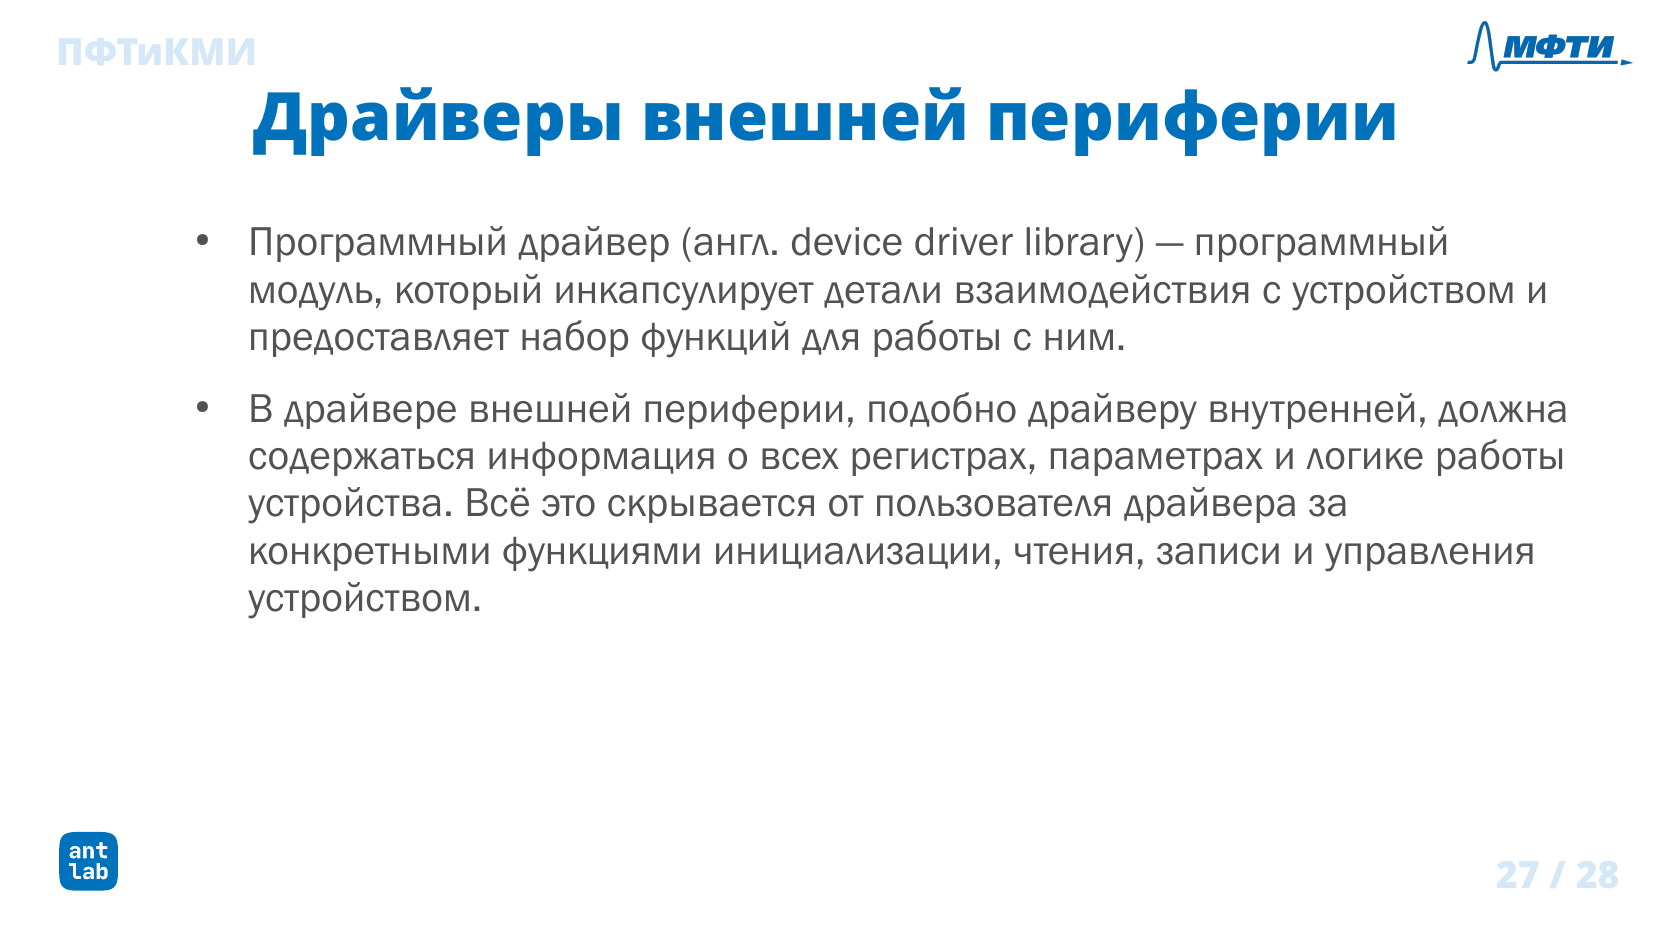

# Драйверы внешней периферии
Программный драйвер (англ. device driver library) — программный модуль, который инкапсулирует детали взаимодействия с устройством и предоставляет набор функций для работы с ним.
В драйвере внешней периферии, подобно драйверу внутренней, должна содержаться информация о всех регистрах, параметрах и логике работы устройства. Всё это скрывается от пользователя драйвера за конкретными функциями инициализации, чтения, записи и управления устройством.